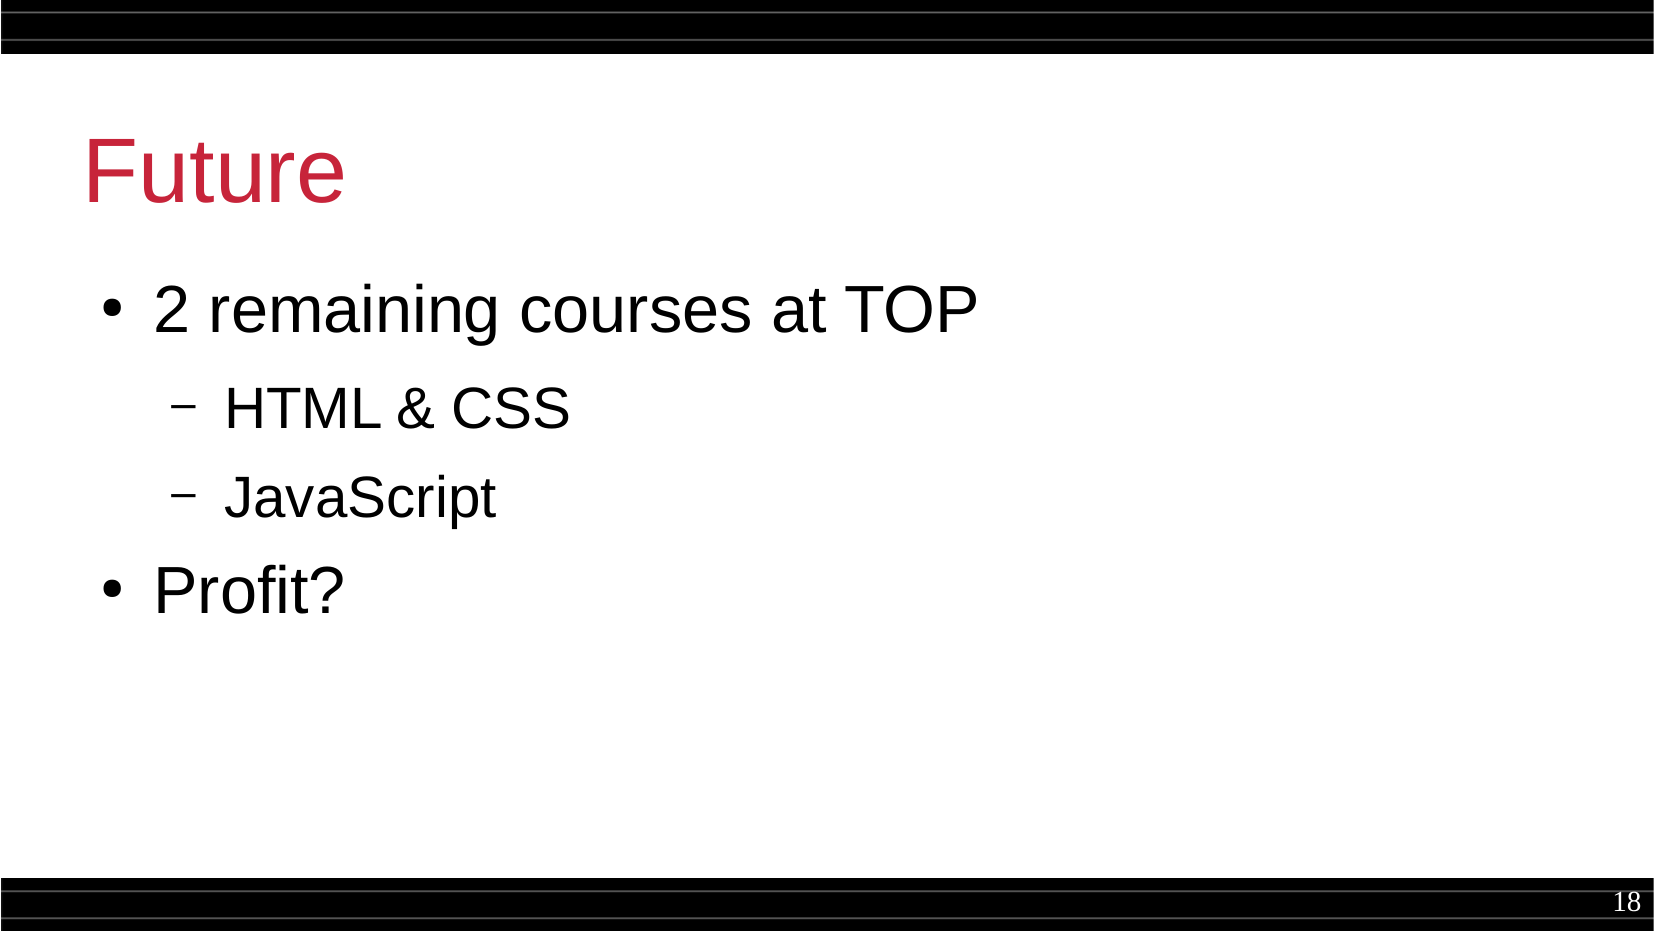

# Future
2 remaining courses at TOP
HTML & CSS
JavaScript
Profit?